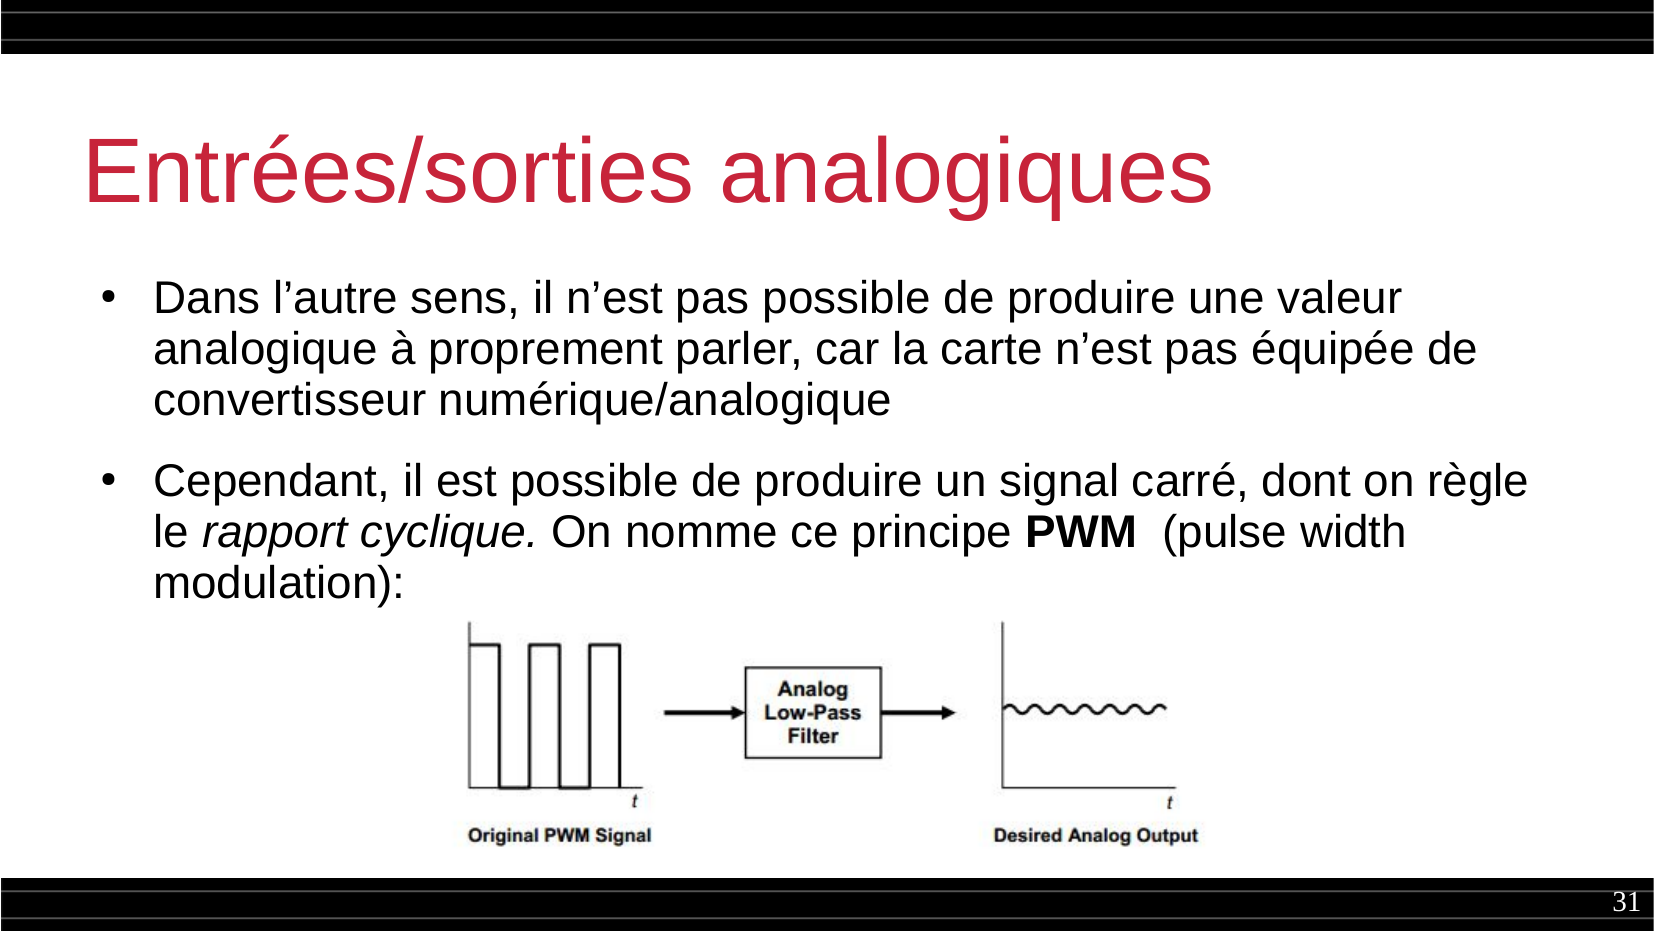

# Entrées/sorties analogiques
Dans l’autre sens, il n’est pas possible de produire une valeur analogique à proprement parler, car la carte n’est pas équipée de convertisseur numérique/analogique
Cependant, il est possible de produire un signal carré, dont on règle le rapport cyclique. On nomme ce principe PWM (pulse width modulation):